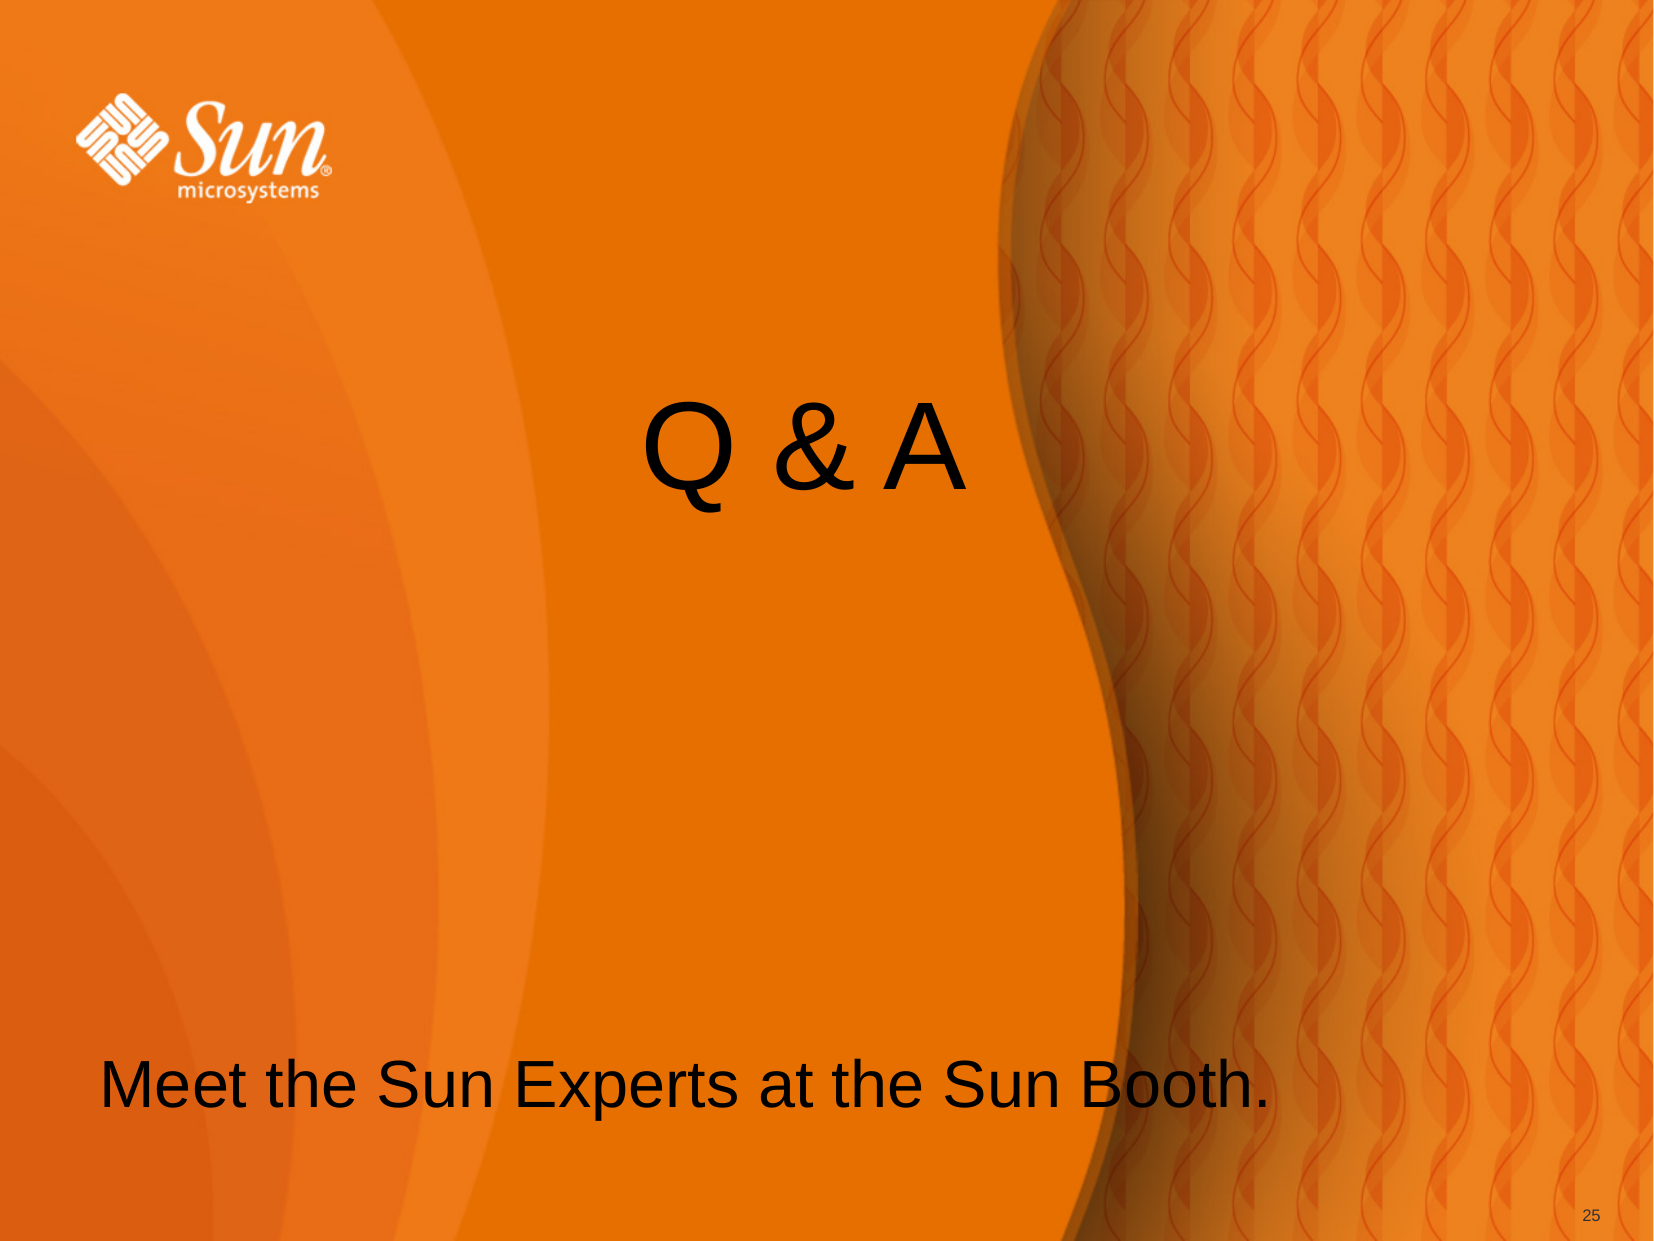

Q & A
# Meet the Sun Experts at the Sun Booth.